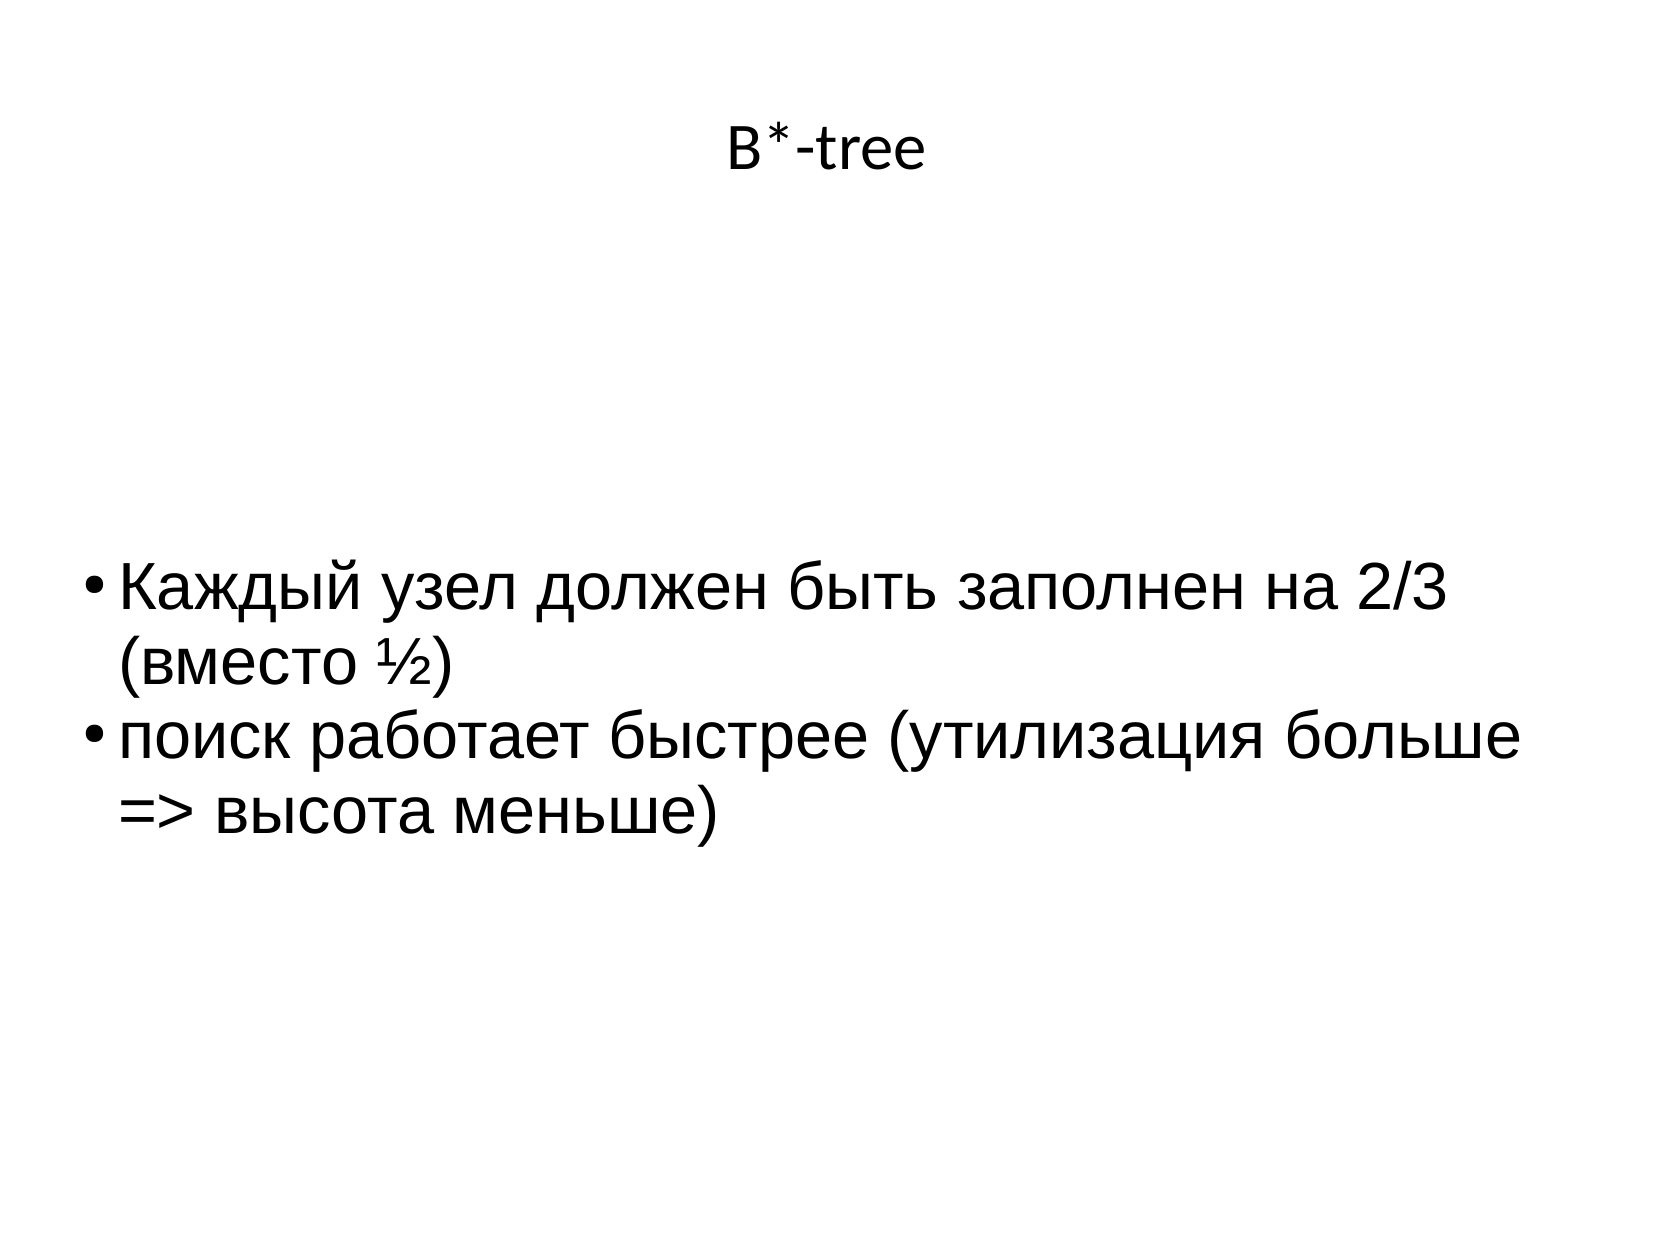

# B*-tree
Каждый узел должен быть заполнен на 2/3 (вместо ½)
поиск работает быстрее (утилизация больше => высота меньше)